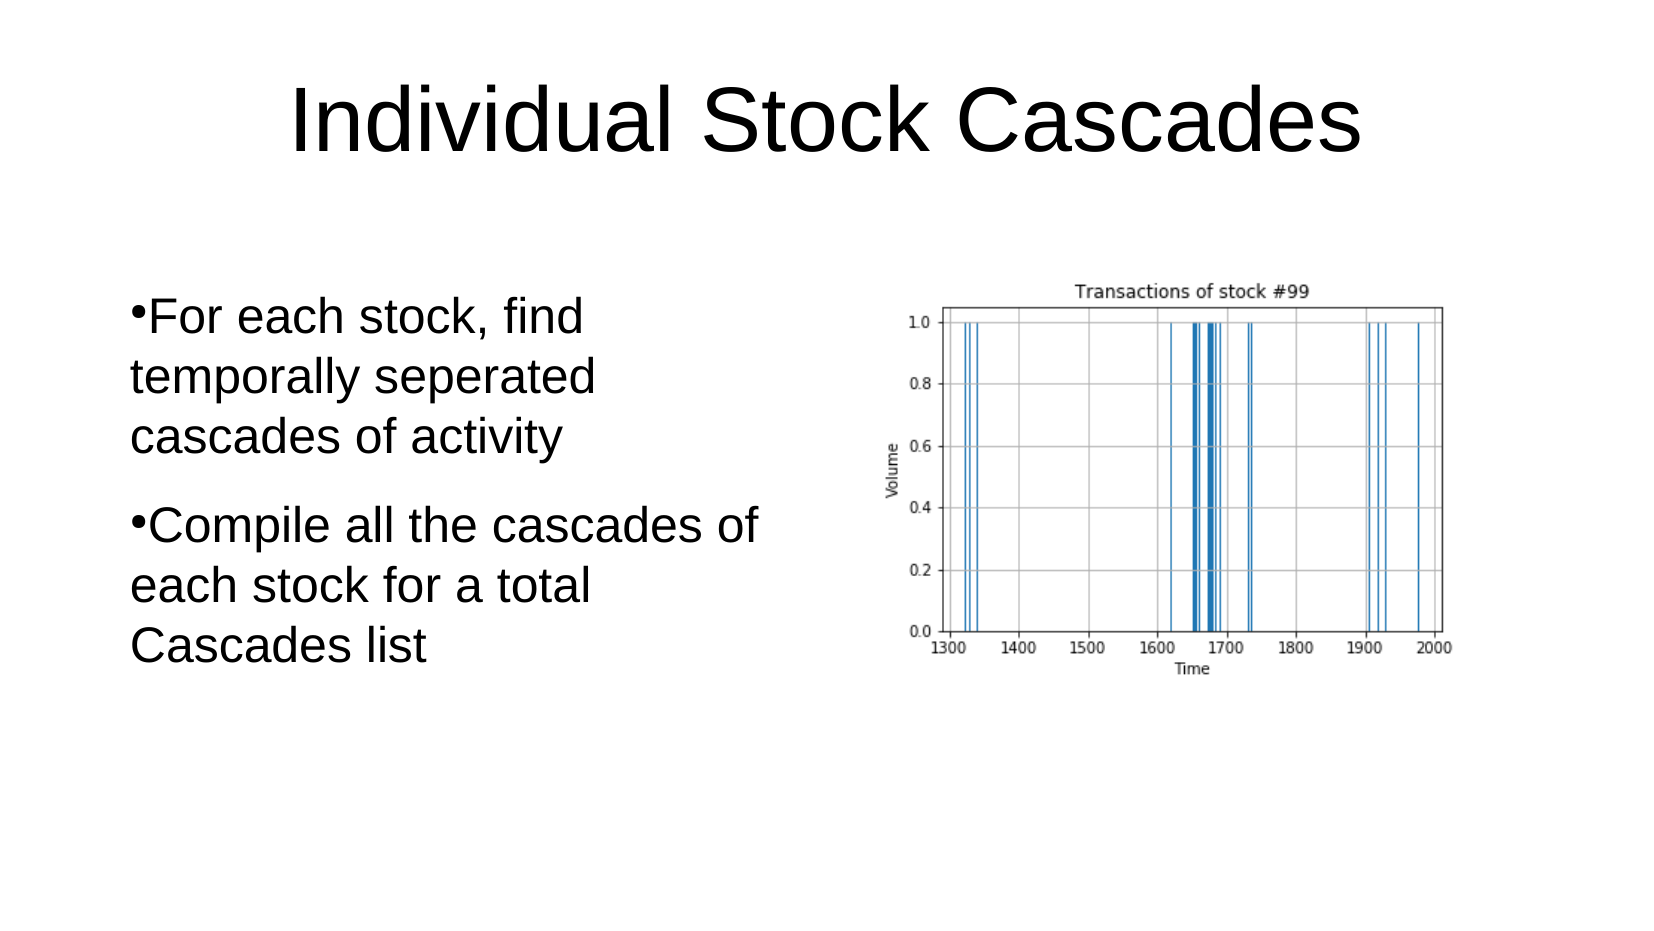

# Individual Stock Cascades
For each stock, find temporally seperated cascades of activity
Compile all the cascades of each stock for a total Cascades list